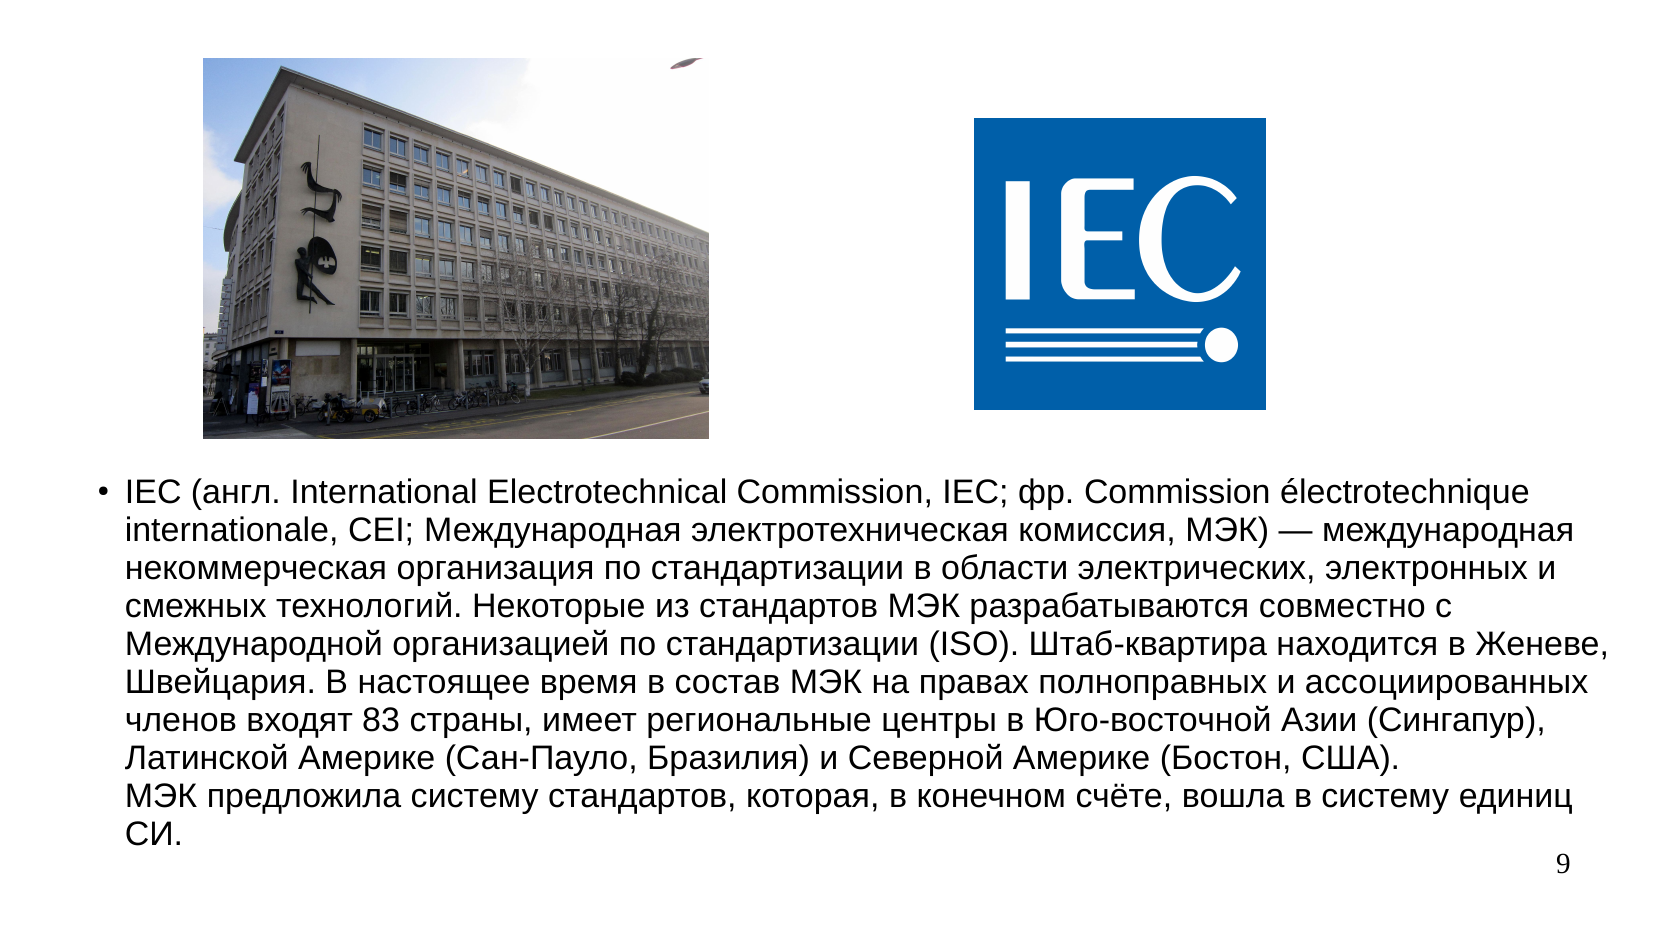

# IEC (англ. International Electrotechnical Commission, IEC; фр. Commission électrotechnique internationale, CEI; Международная электротехническая комиссия, МЭК) — международная некоммерческая организация по стандартизации в области электрических, электронных и смежных технологий. Некоторые из стандартов МЭК разрабатываются совместно с Международной организацией по стандартизации (ISO). Штаб-квартира находится в Женеве, Швейцария. В настоящее время в состав МЭК на правах полноправных и ассоциированных членов входят 83 страны, имеет региональные центры в Юго-восточной Азии (Сингапур), Латинской Америке (Сан-Пауло, Бразилия) и Северной Америке (Бостон, США). МЭК предложила систему стандартов, которая, в конечном счёте, вошла в систему единиц СИ.
9